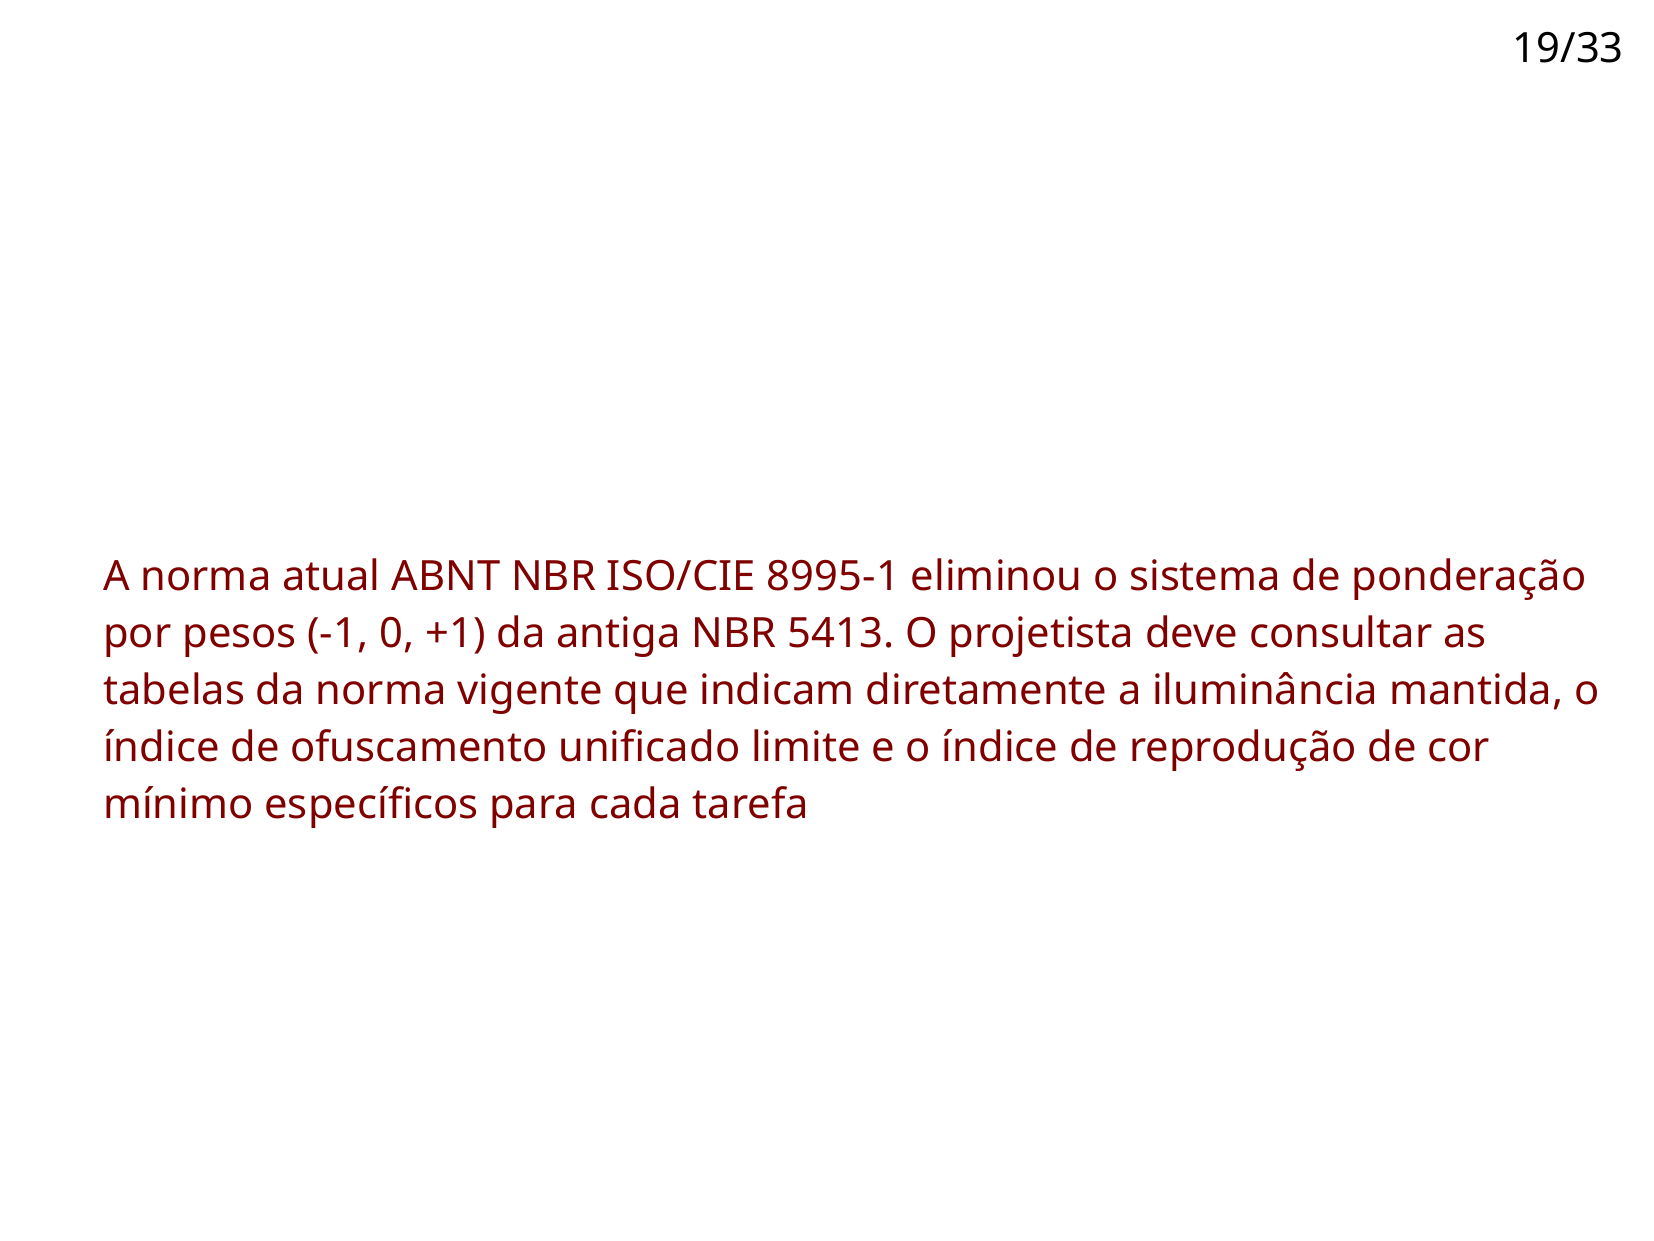

19
#
A norma atual ABNT NBR ISO/CIE 8995-1 eliminou o sistema de ponderação por pesos (-1, 0, +1) da antiga NBR 5413. O projetista deve consultar as tabelas da norma vigente que indicam diretamente a iluminância mantida, o índice de ofuscamento unificado limite e o índice de reprodução de cor mínimo específicos para cada tarefa